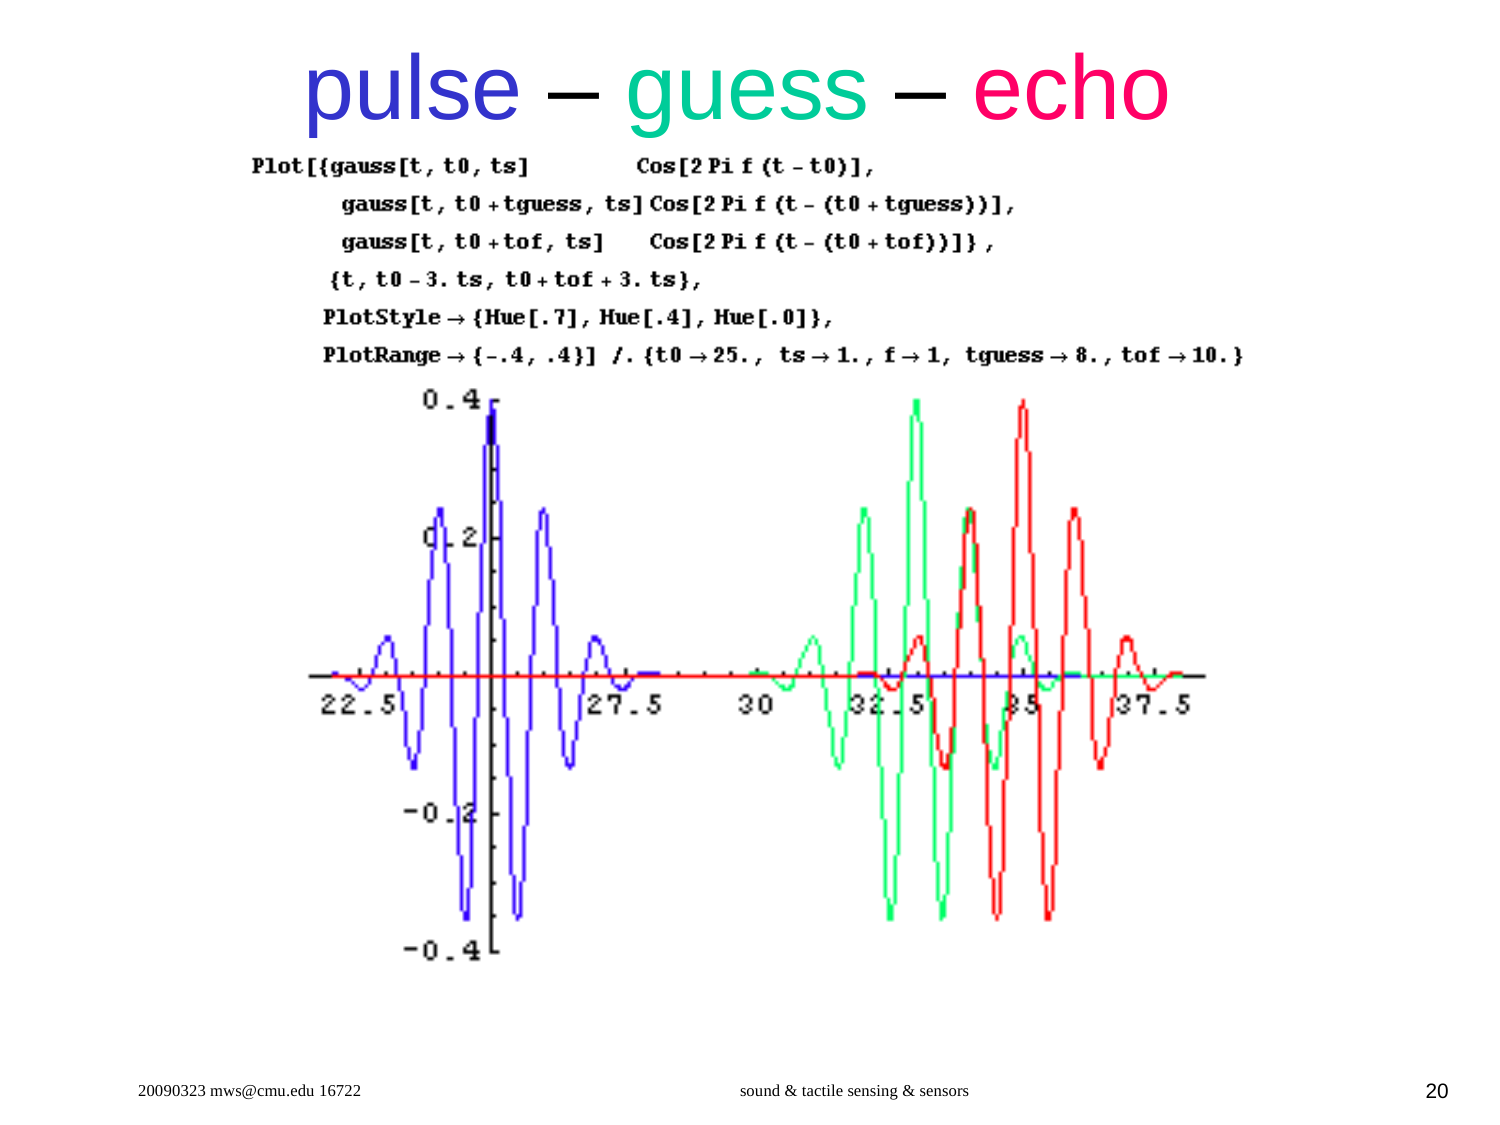

# pulse – guess – echo
20
20090323 mws@cmu.edu 16722
sound & tactile sensing & sensors